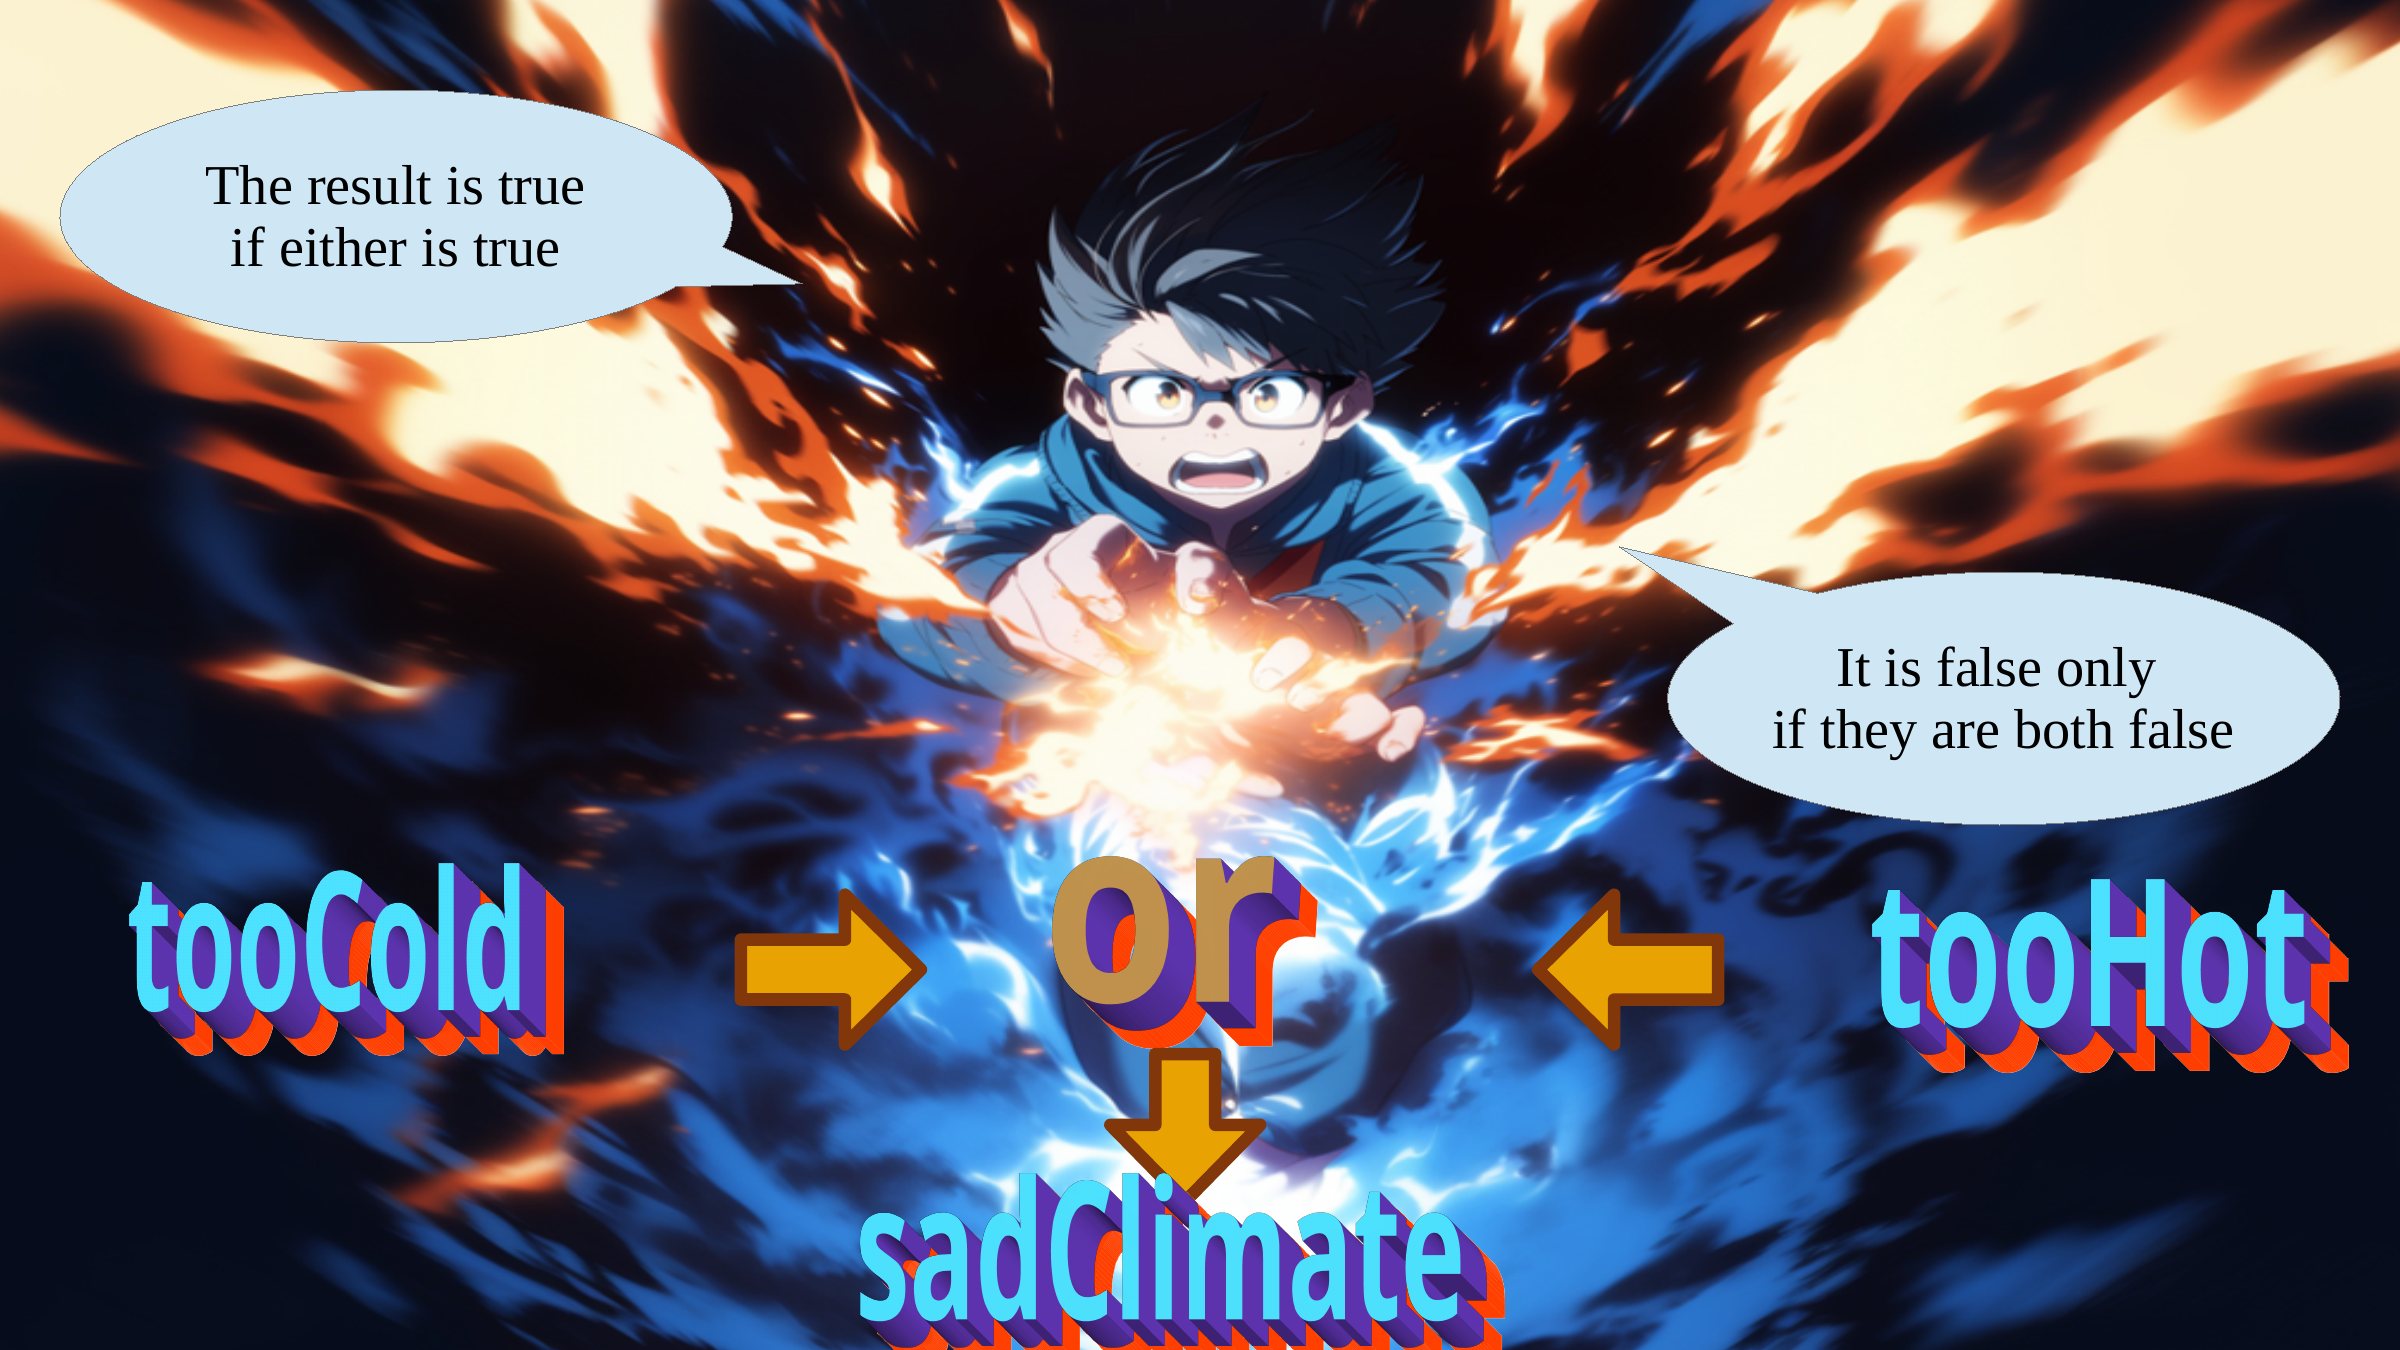

The result is true
if either is true
It is false only
if they are both false
or
tooCold
tooHot
sadClimate